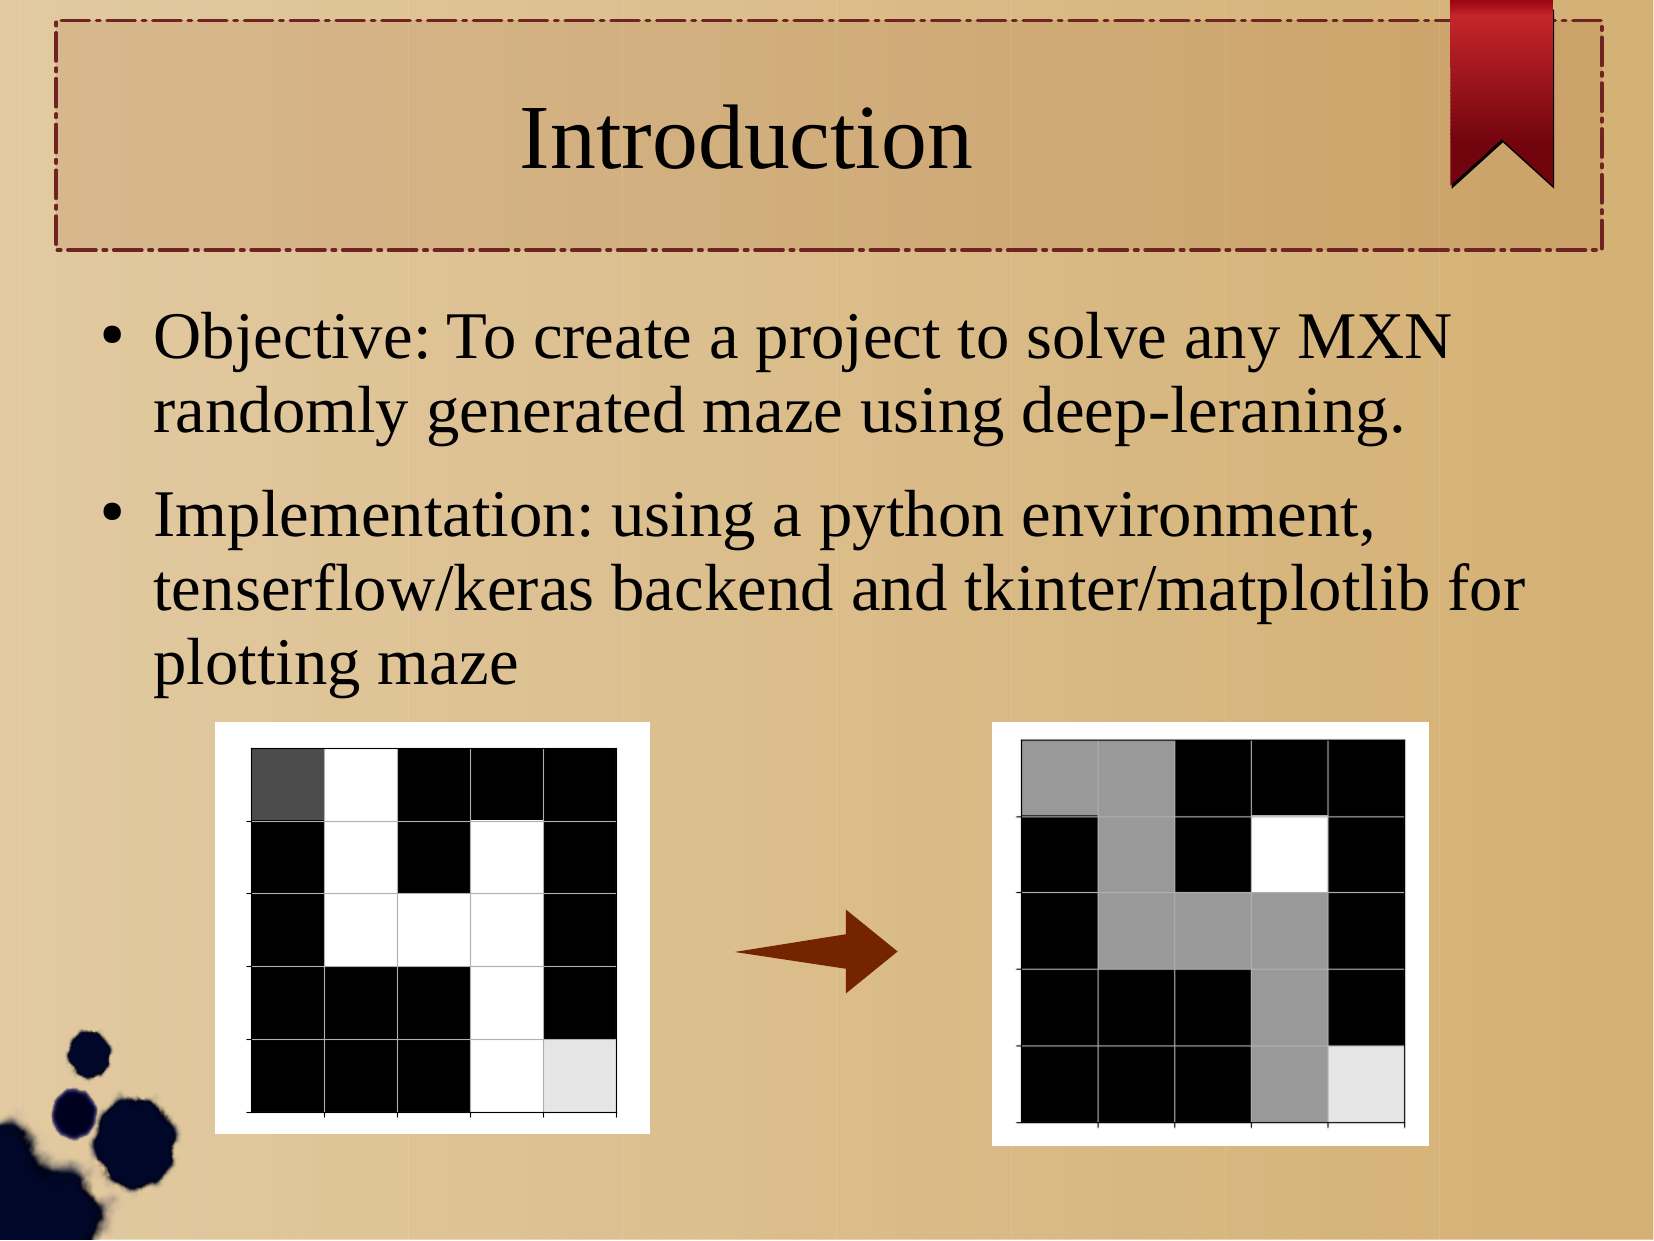

# Introduction
Objective: To create a project to solve any MXN randomly generated maze using deep-leraning.
Implementation: using a python environment, tenserflow/keras backend and tkinter/matplotlib for plotting maze